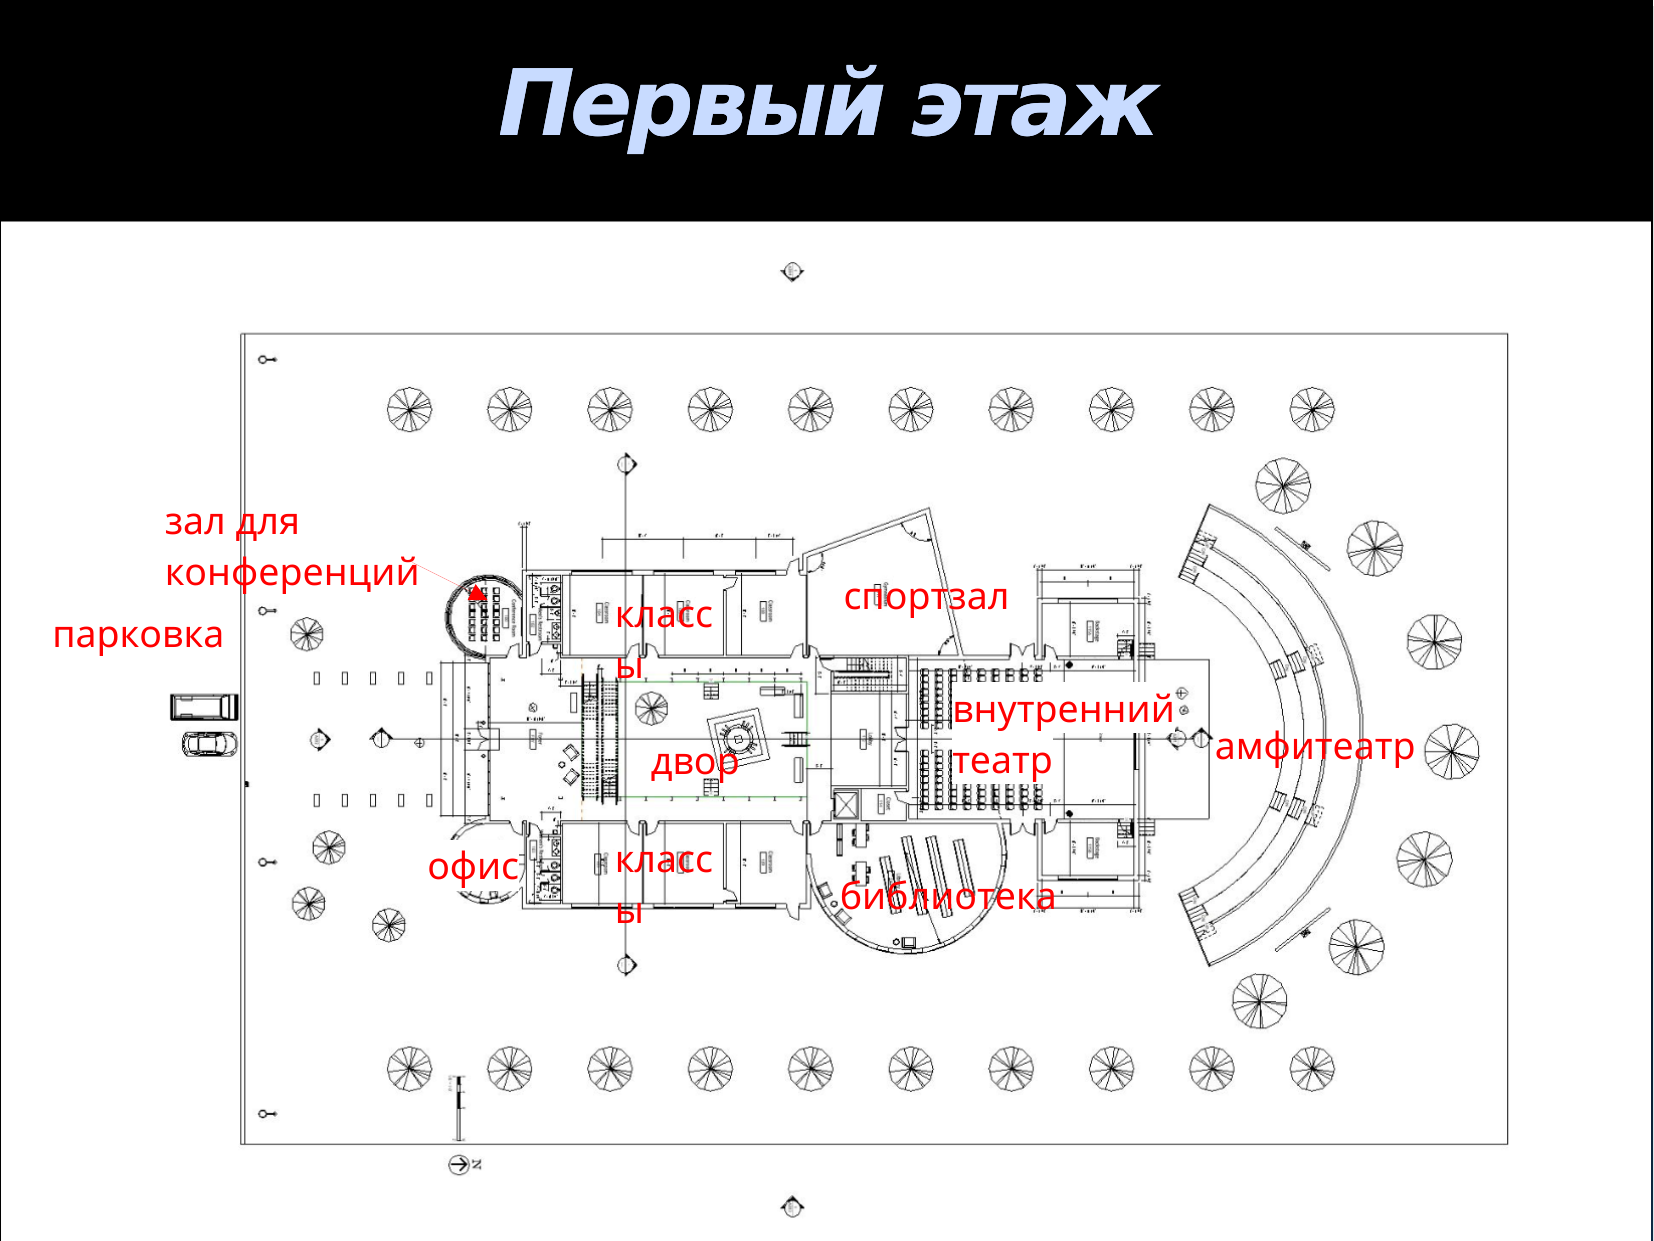

# Первый этаж
Первый этаж
зал для конференций
спортзал
классы
парковка
внутренний
театр
амфитеатр
двор
классы
офис
библиотека